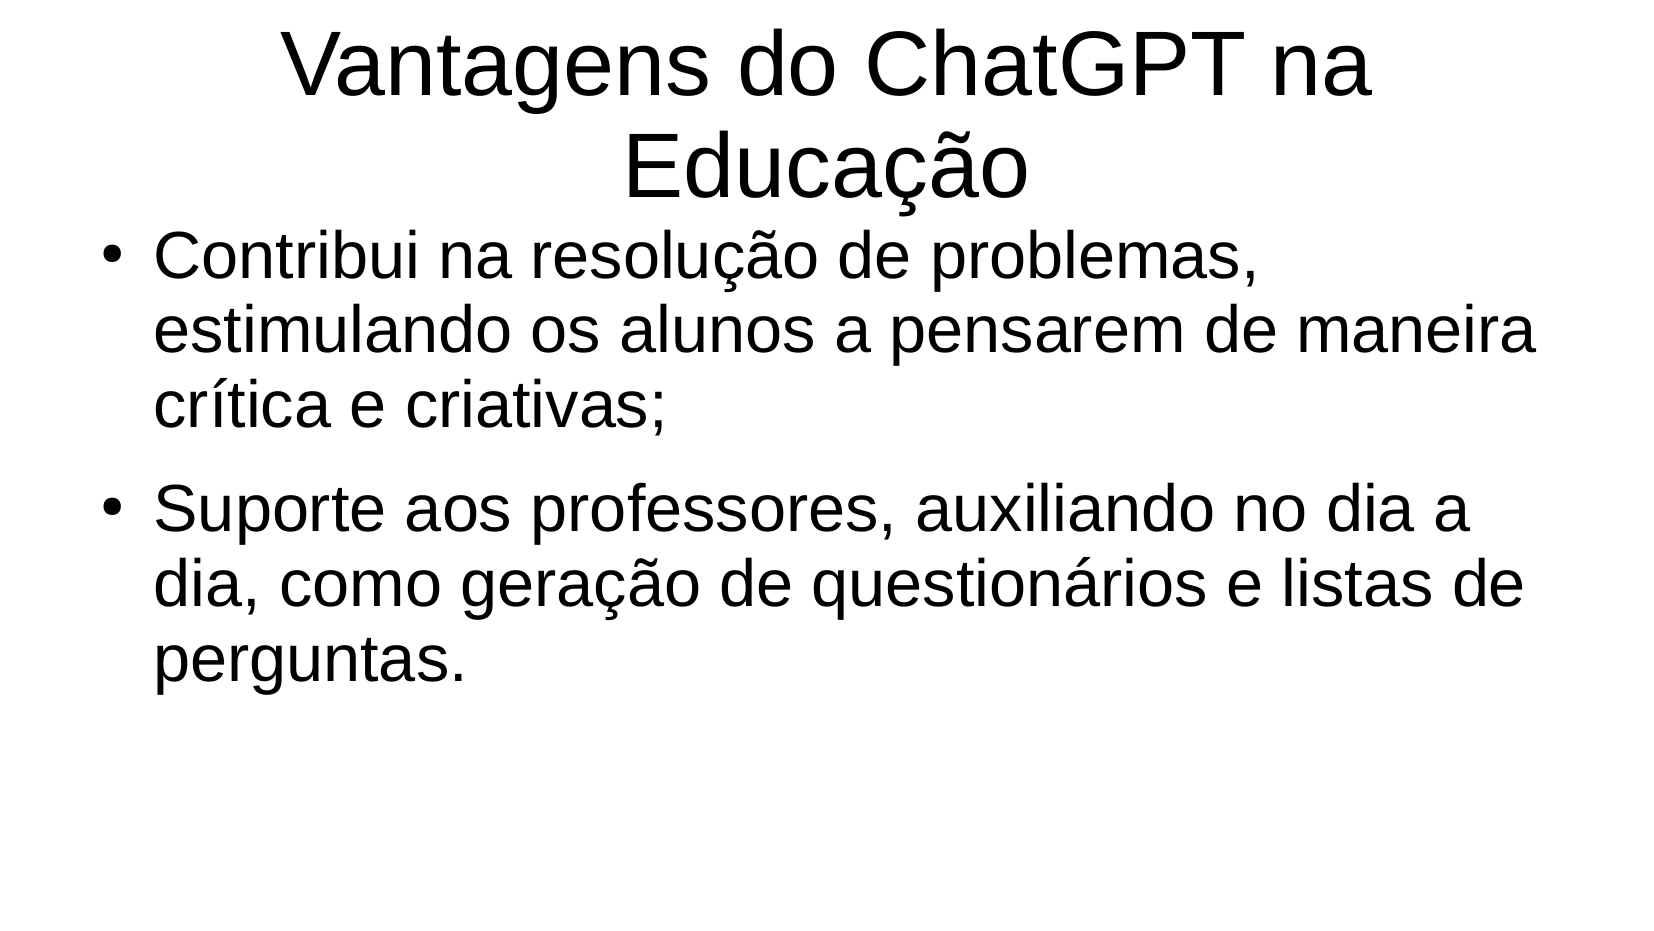

# Vantagens do ChatGPT na Educação
Contribui na resolução de problemas, estimulando os alunos a pensarem de maneira crítica e criativas;
Suporte aos professores, auxiliando no dia a dia, como geração de questionários e listas de perguntas.